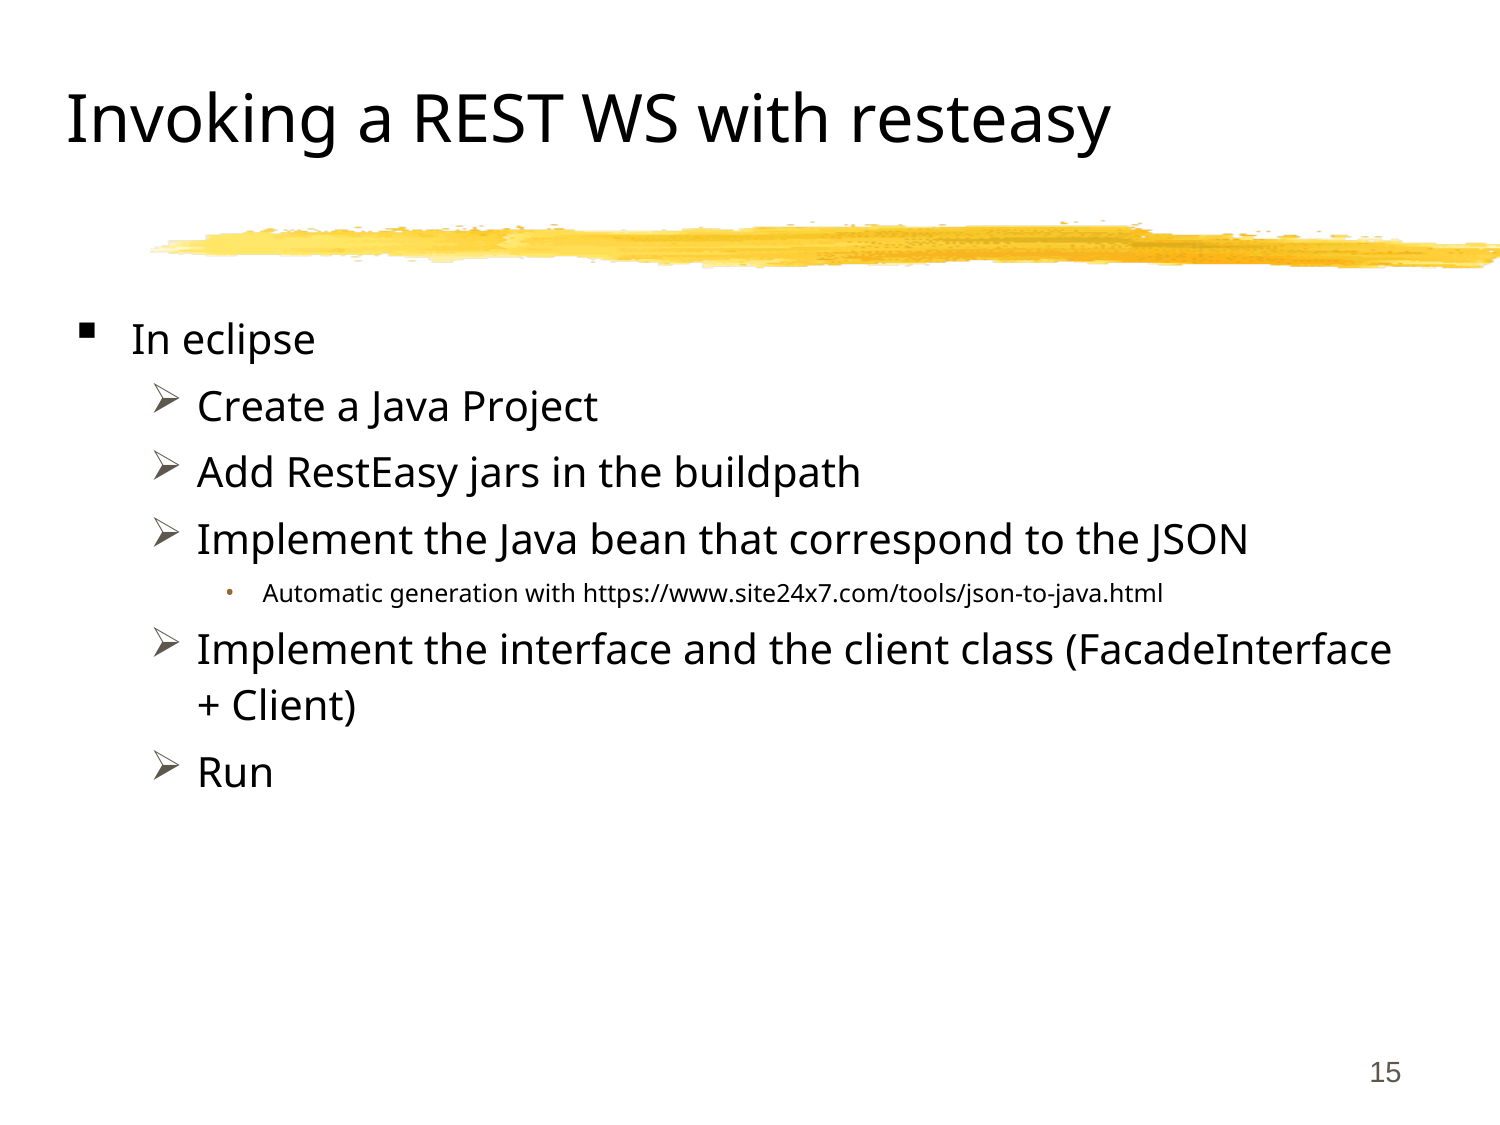

# Invoking a REST WS with resteasy
In eclipse
Create a Java Project
Add RestEasy jars in the buildpath
Implement the Java bean that correspond to the JSON
Automatic generation with https://www.site24x7.com/tools/json-to-java.html
Implement the interface and the client class (FacadeInterface + Client)
Run